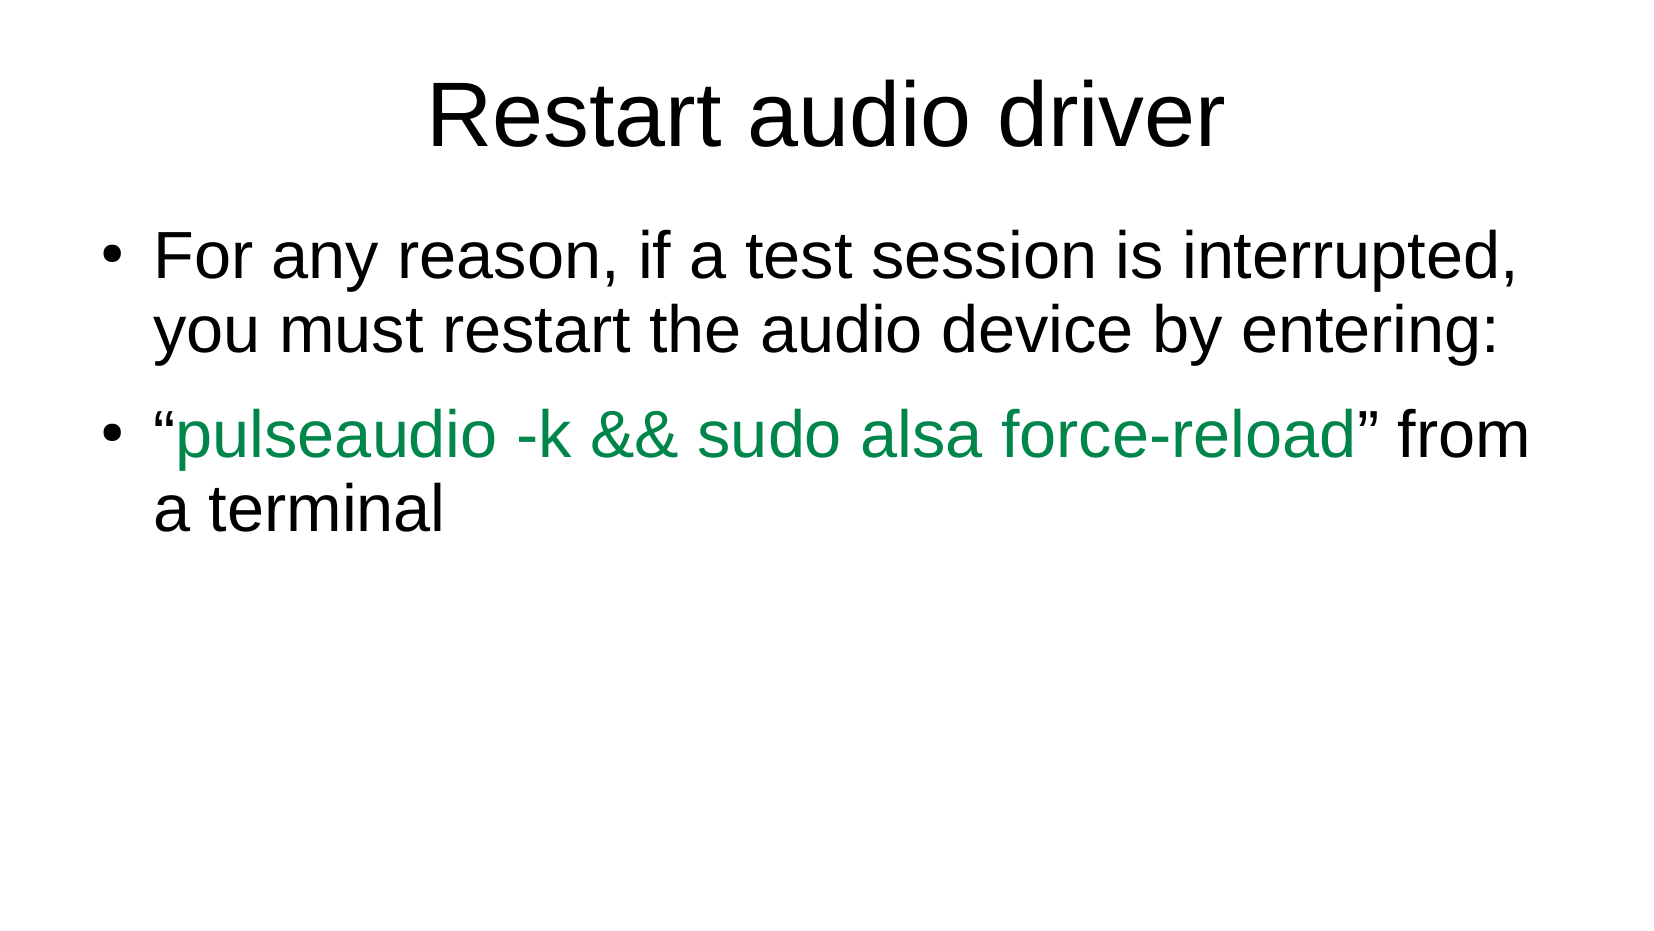

# Restart audio driver
For any reason, if a test session is interrupted, you must restart the audio device by entering:
“pulseaudio -k && sudo alsa force-reload” from a terminal